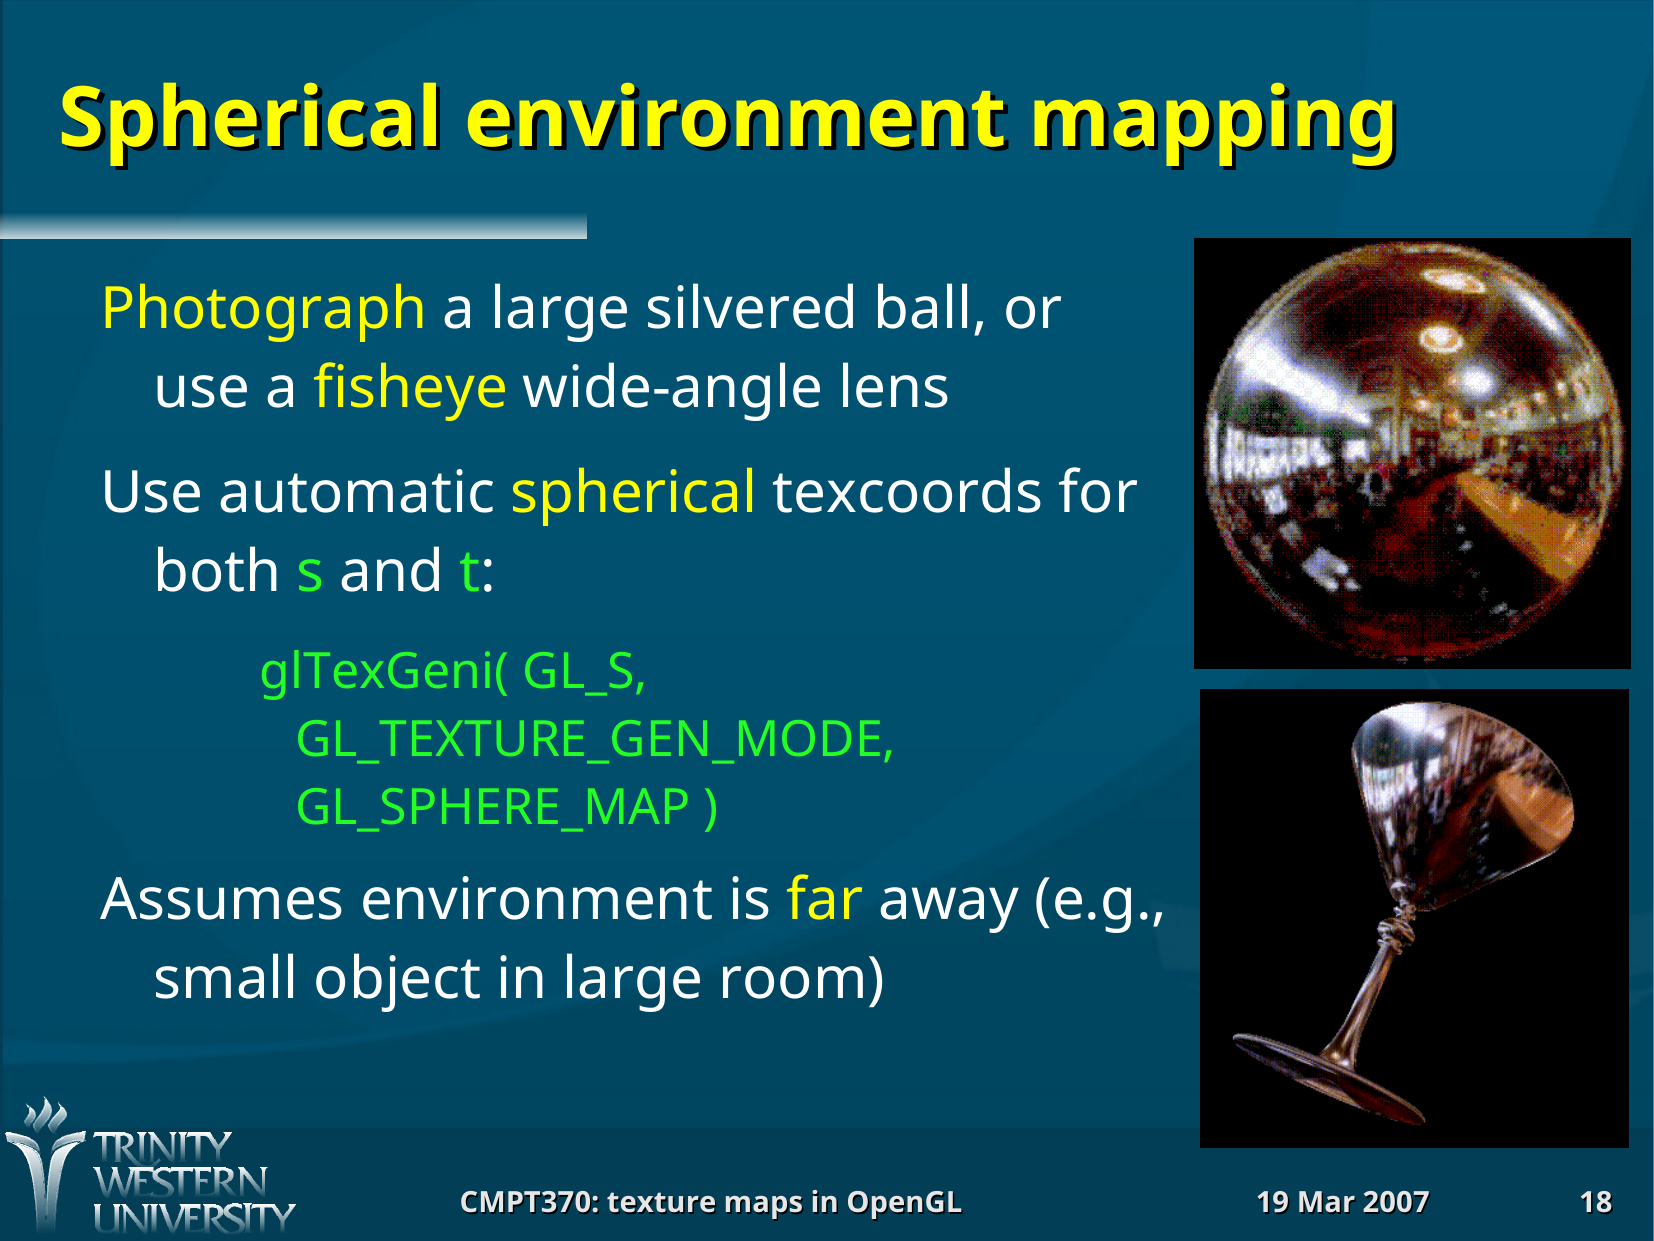

# Spherical environment mapping
Photograph a large silvered ball, or
use a fisheye wide-angle lens
Use automatic spherical texcoords for both s and t:
glTexGeni( GL_S, GL_TEXTURE_GEN_MODE, GL_SPHERE_MAP )
Assumes environment is far away (e.g., small object in large room)
CMPT370: texture maps in OpenGL
19 Mar 2007
18